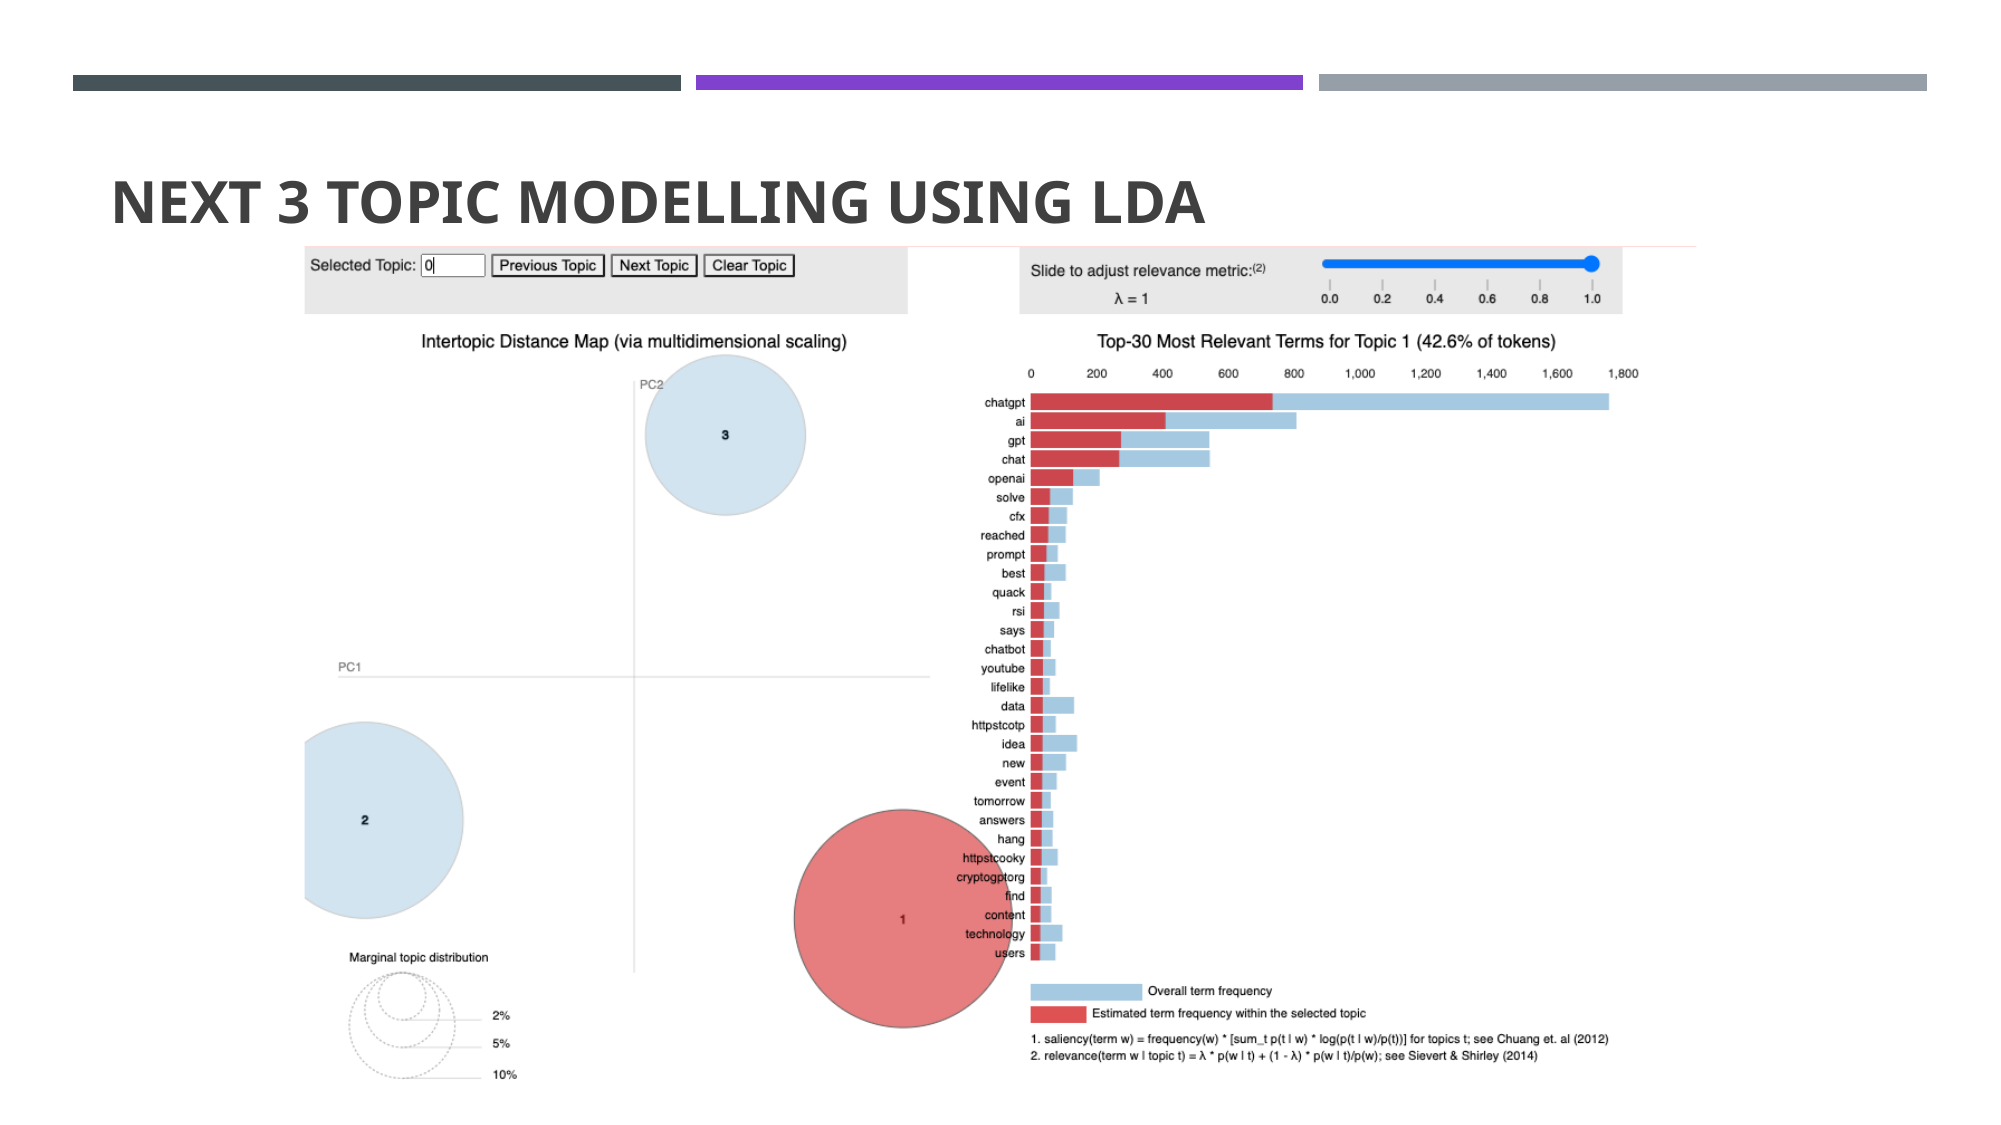

# Next 3 topic MODELLING USING LDA